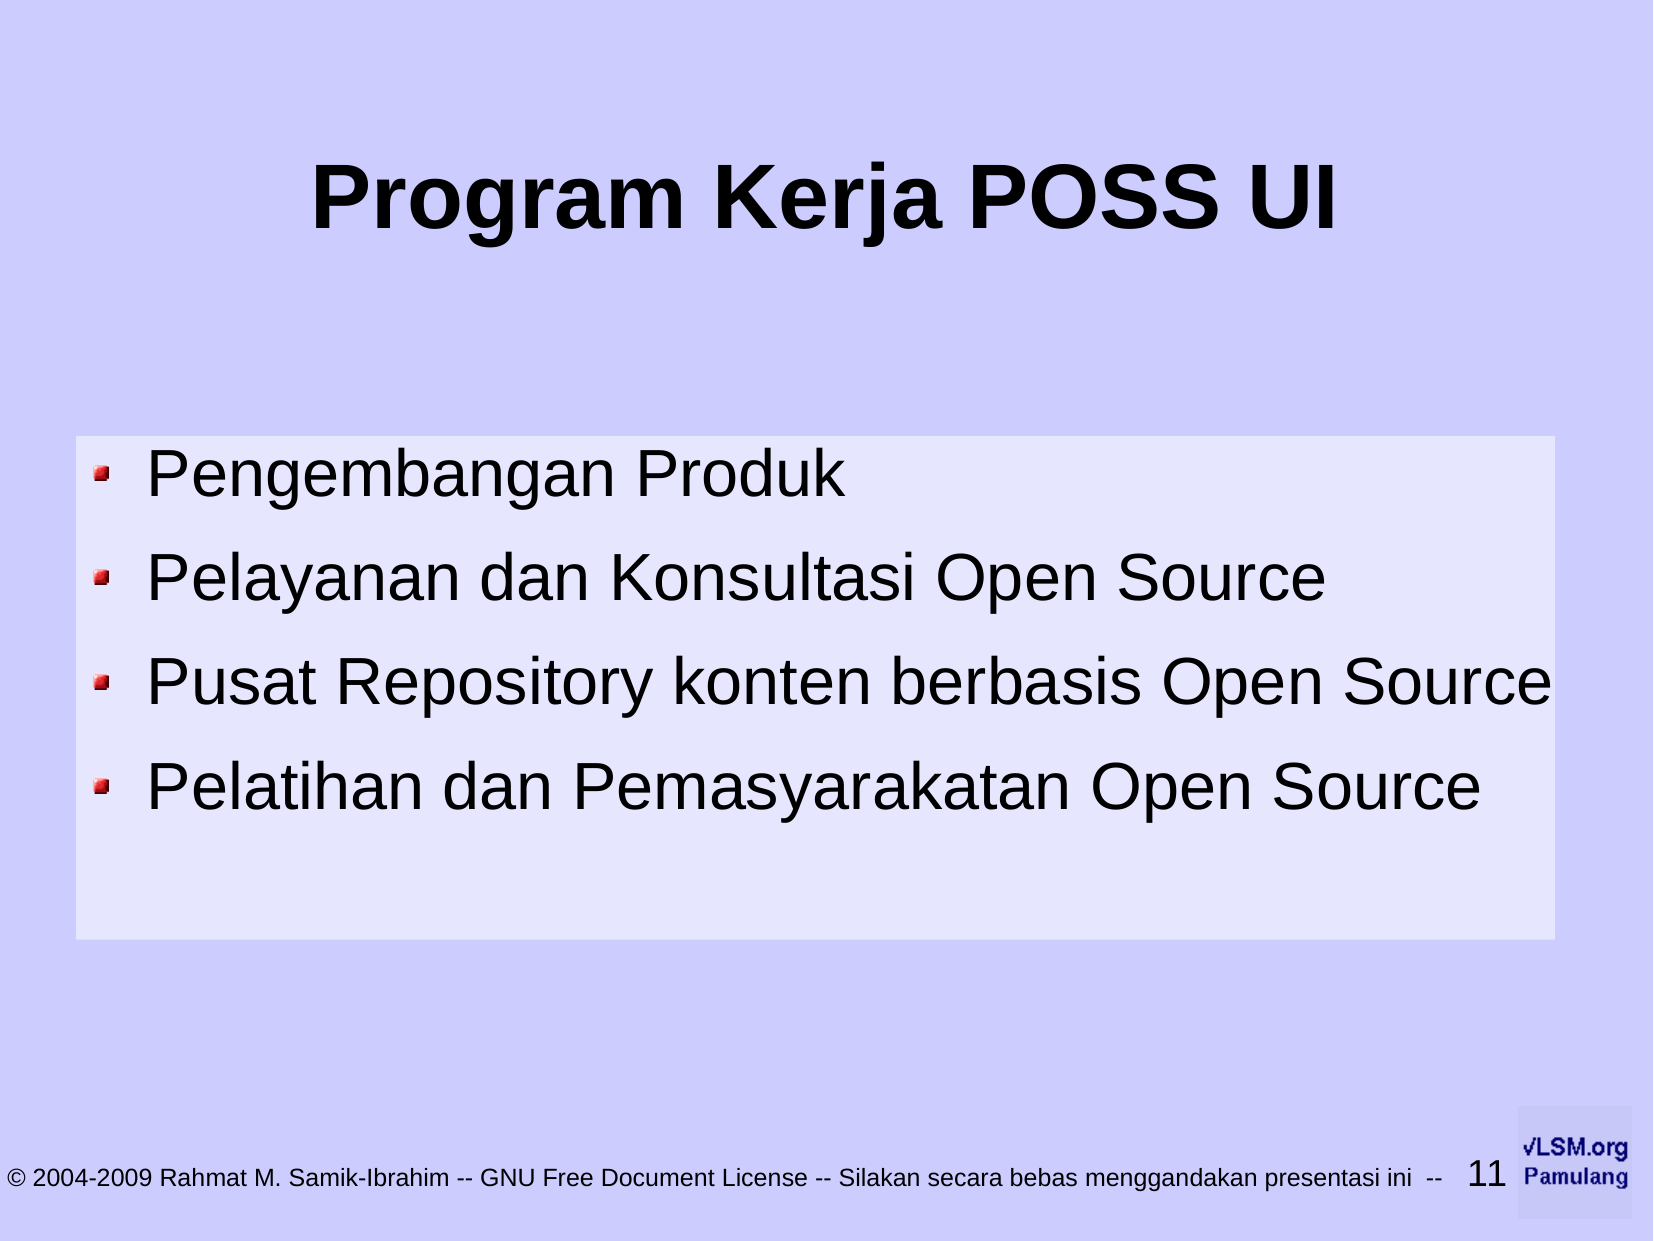

# Program Kerja POSS UI
Pengembangan Produk
Pelayanan dan Konsultasi Open Source
Pusat Repository konten berbasis Open Source
Pelatihan dan Pemasyarakatan Open Source